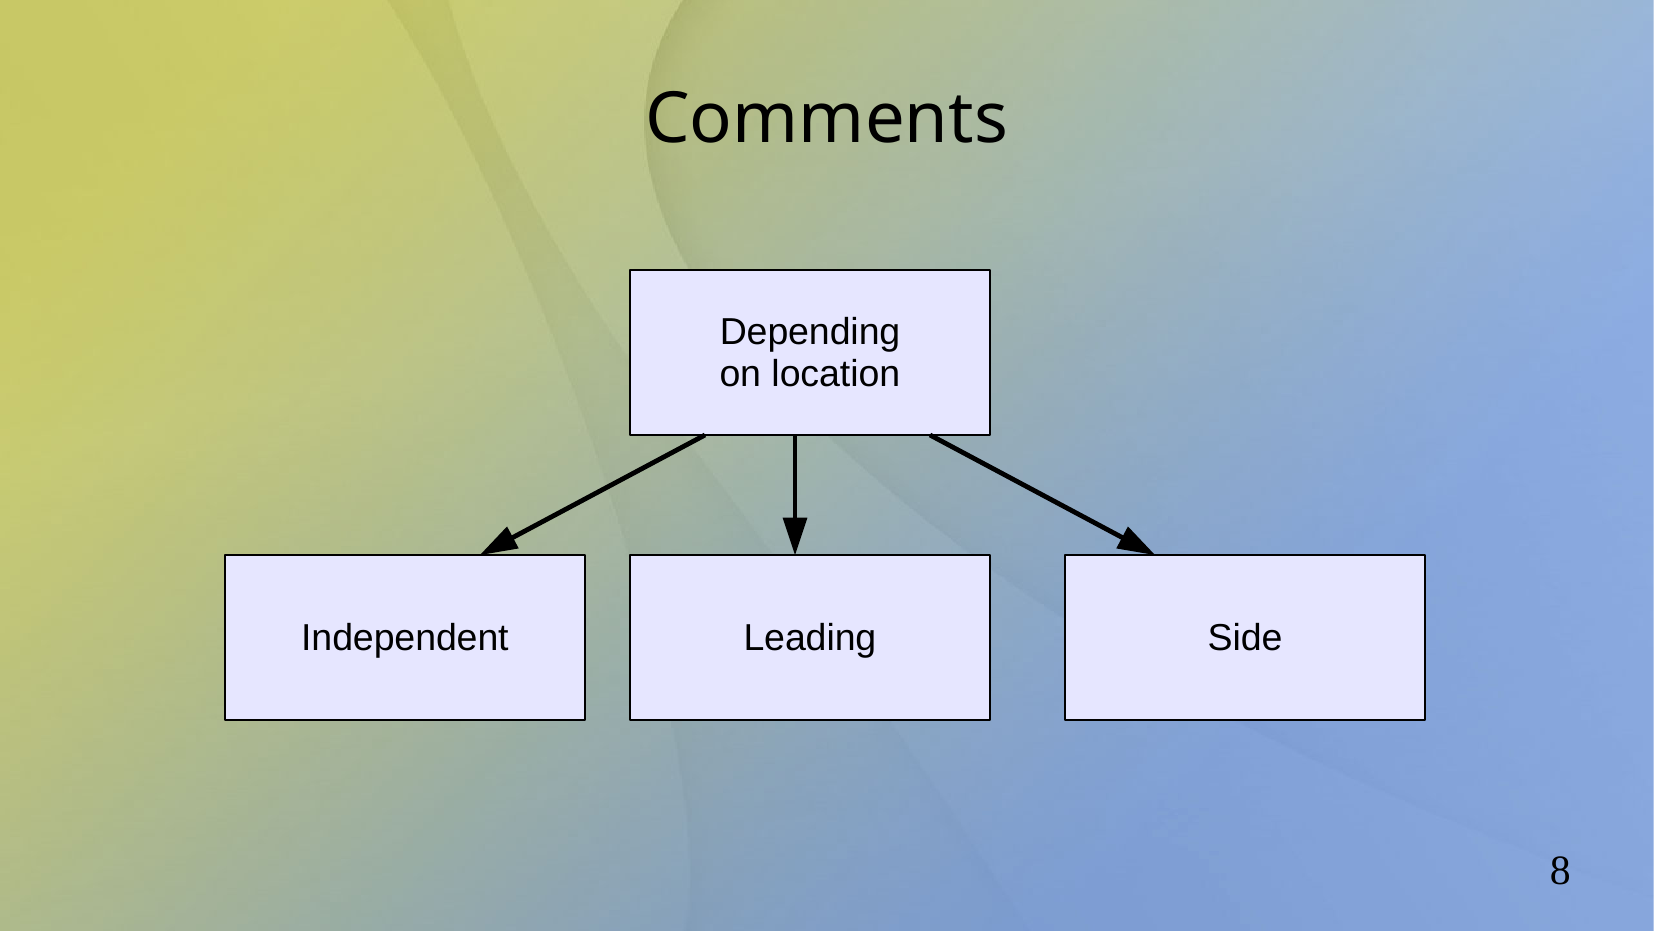

# Comments
Depending
on location
Independent
Leading
Side
8